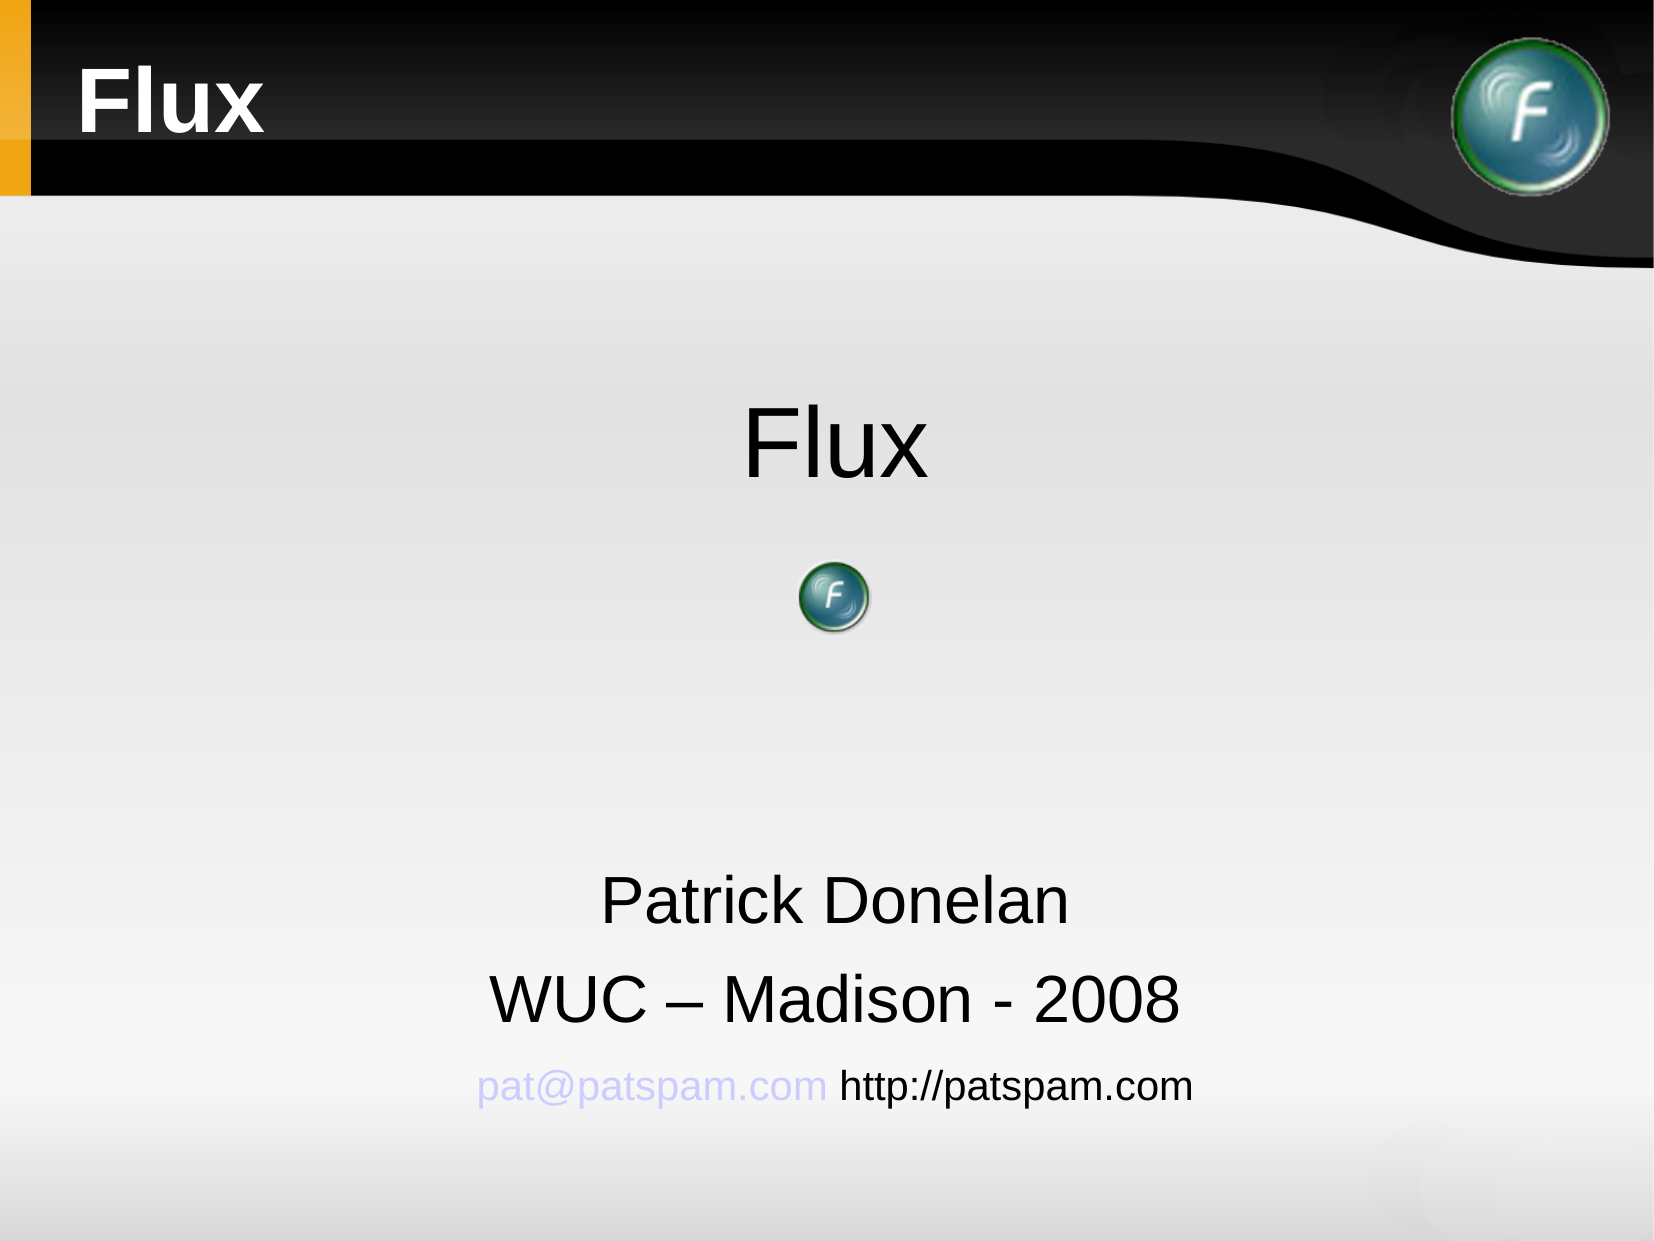

# Flux
Flux
Patrick Donelan
WUC – Madison - 2008
pat@patspam.com http://patspam.com